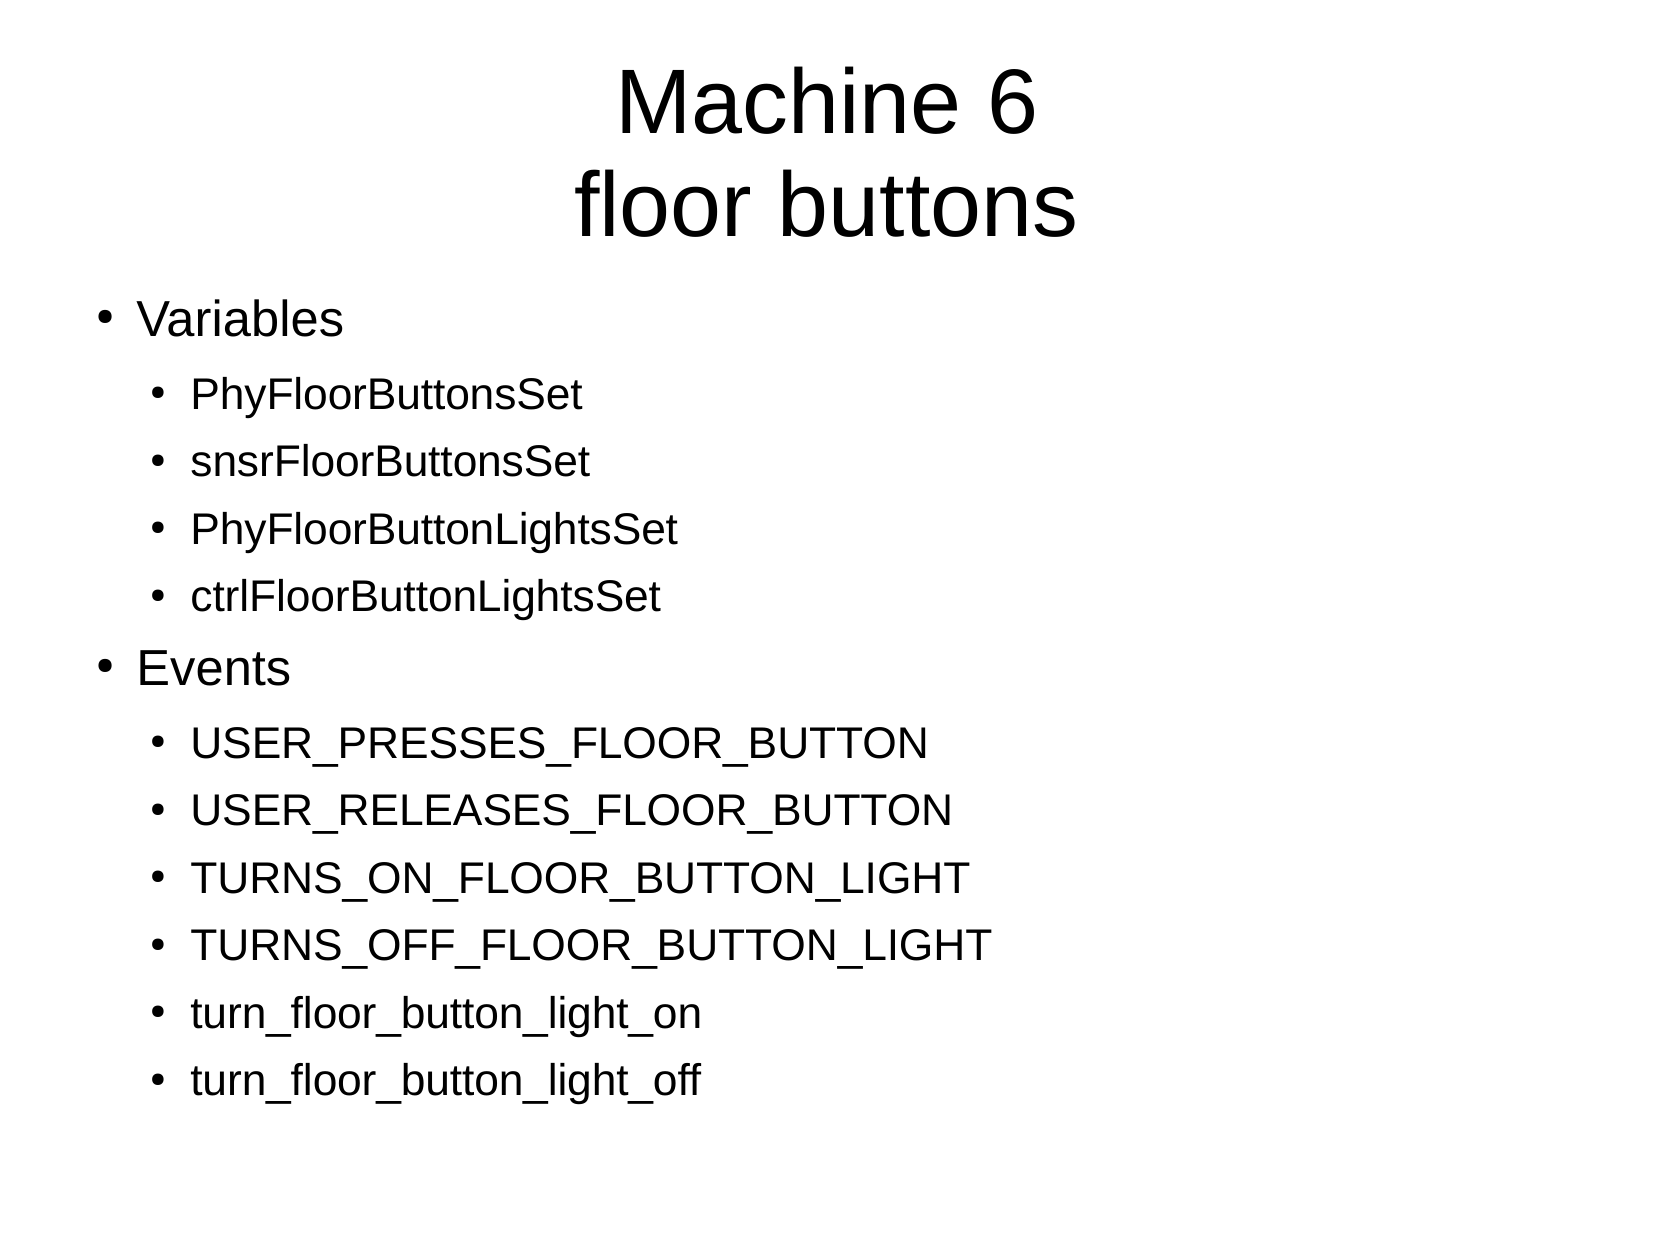

# Machine 6 floor buttons
Variables
PhyFloorButtonsSet
snsrFloorButtonsSet
PhyFloorButtonLightsSet
ctrlFloorButtonLightsSet
Events
USER_PRESSES_FLOOR_BUTTON
USER_RELEASES_FLOOR_BUTTON
TURNS_ON_FLOOR_BUTTON_LIGHT
TURNS_OFF_FLOOR_BUTTON_LIGHT
turn_floor_button_light_on
turn_floor_button_light_off